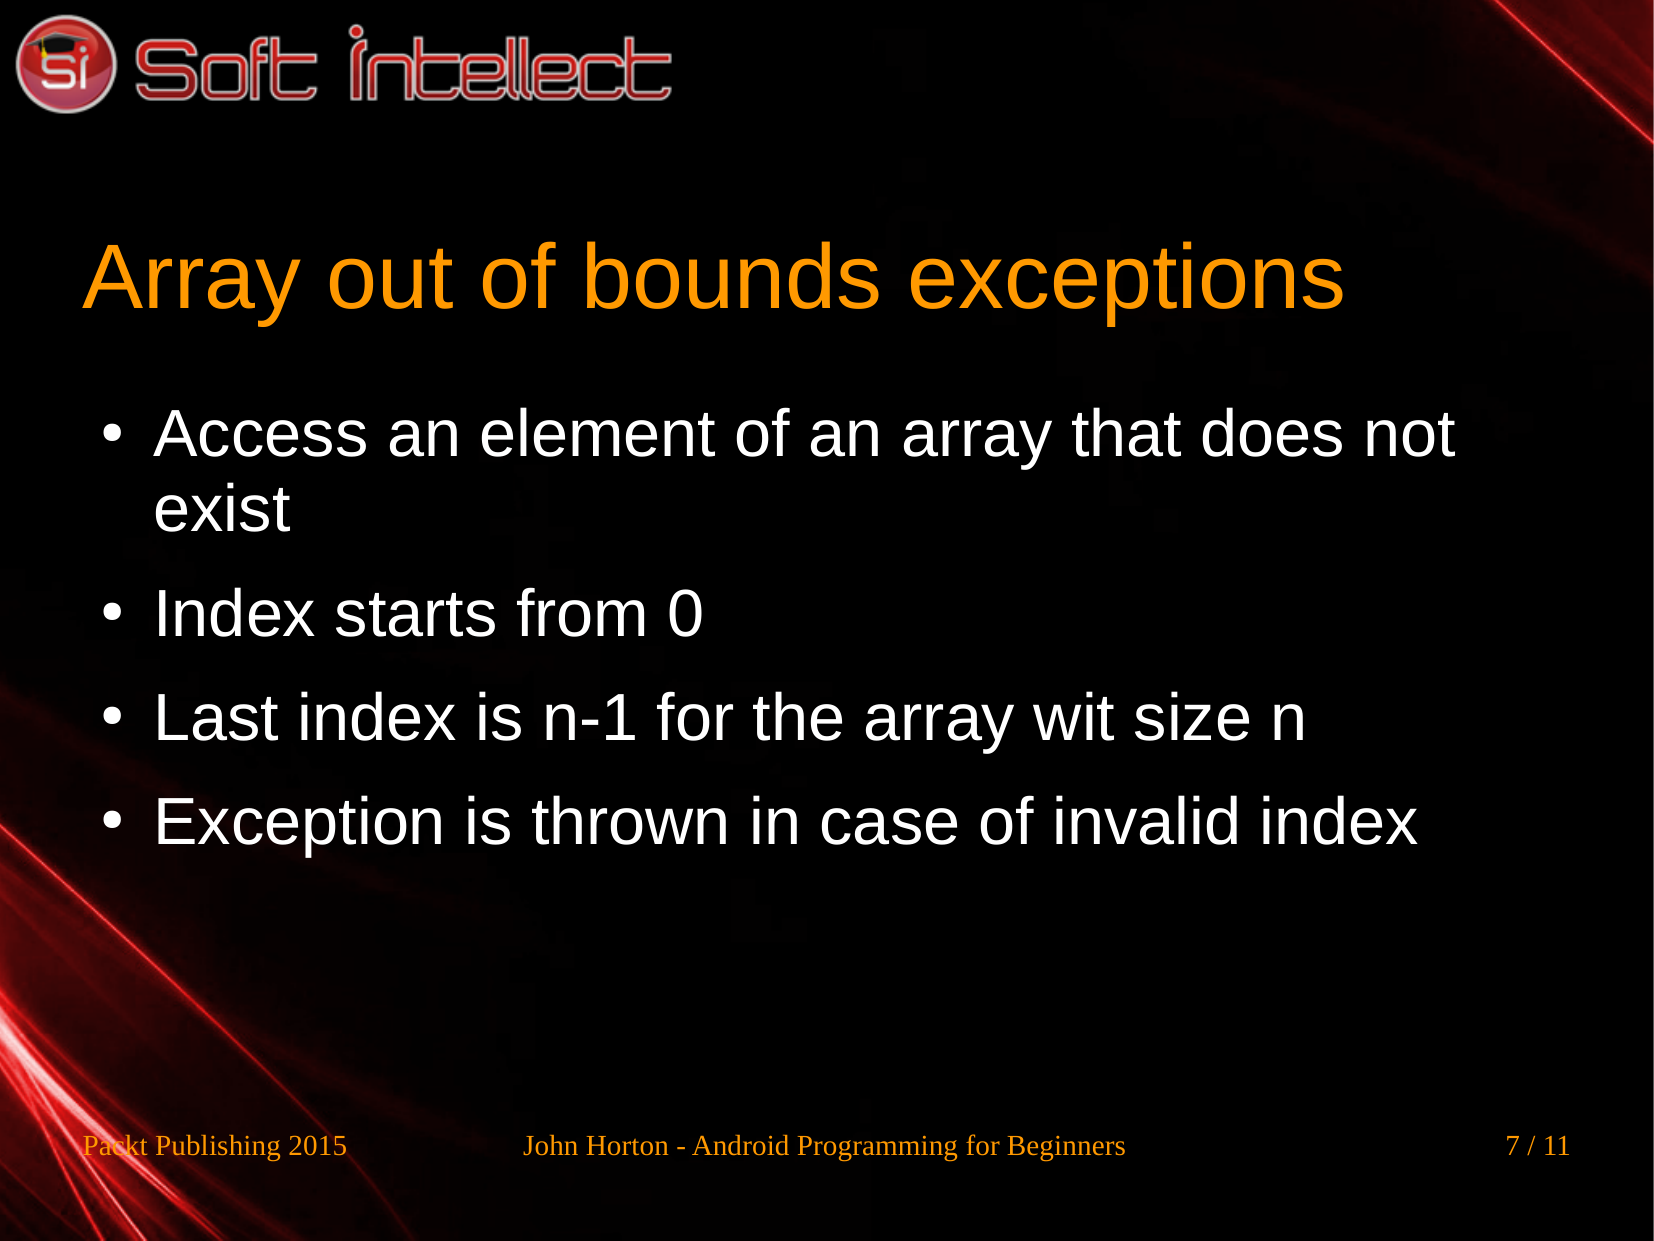

# Array out of bounds exceptions
Access an element of an array that does not exist
Index starts from 0
Last index is n-1 for the array wit size n
Exception is thrown in case of invalid index
Packt Publishing 2015
John Horton - Android Programming for Beginners
7